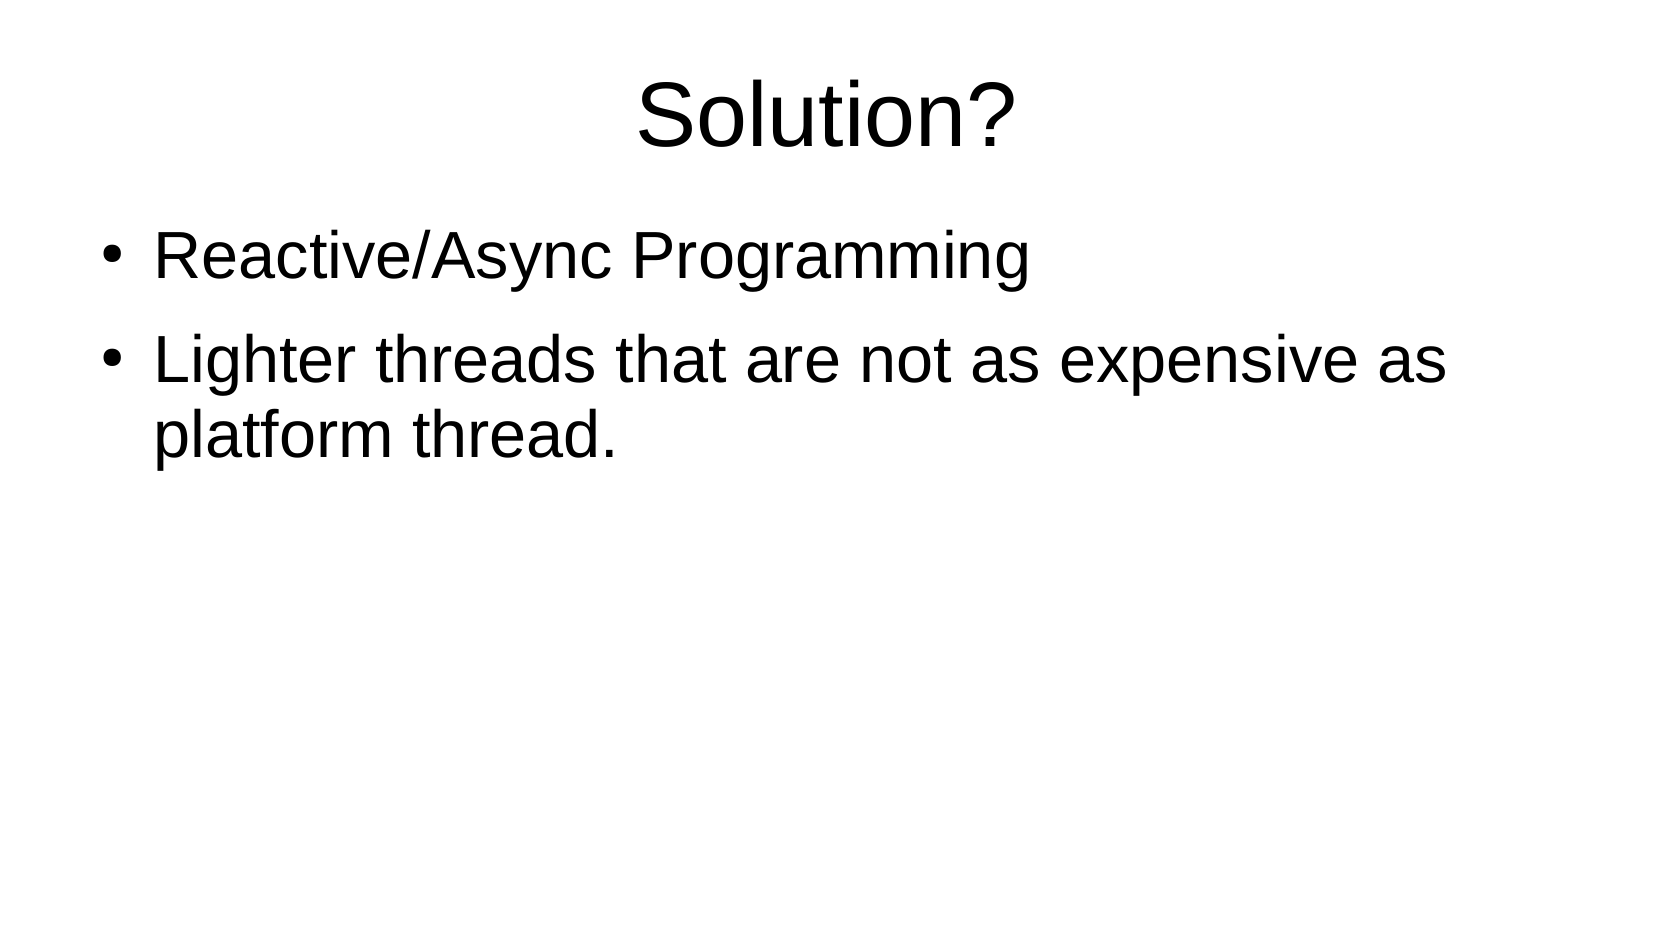

# Solution?
Reactive/Async Programming
Lighter threads that are not as expensive as platform thread.